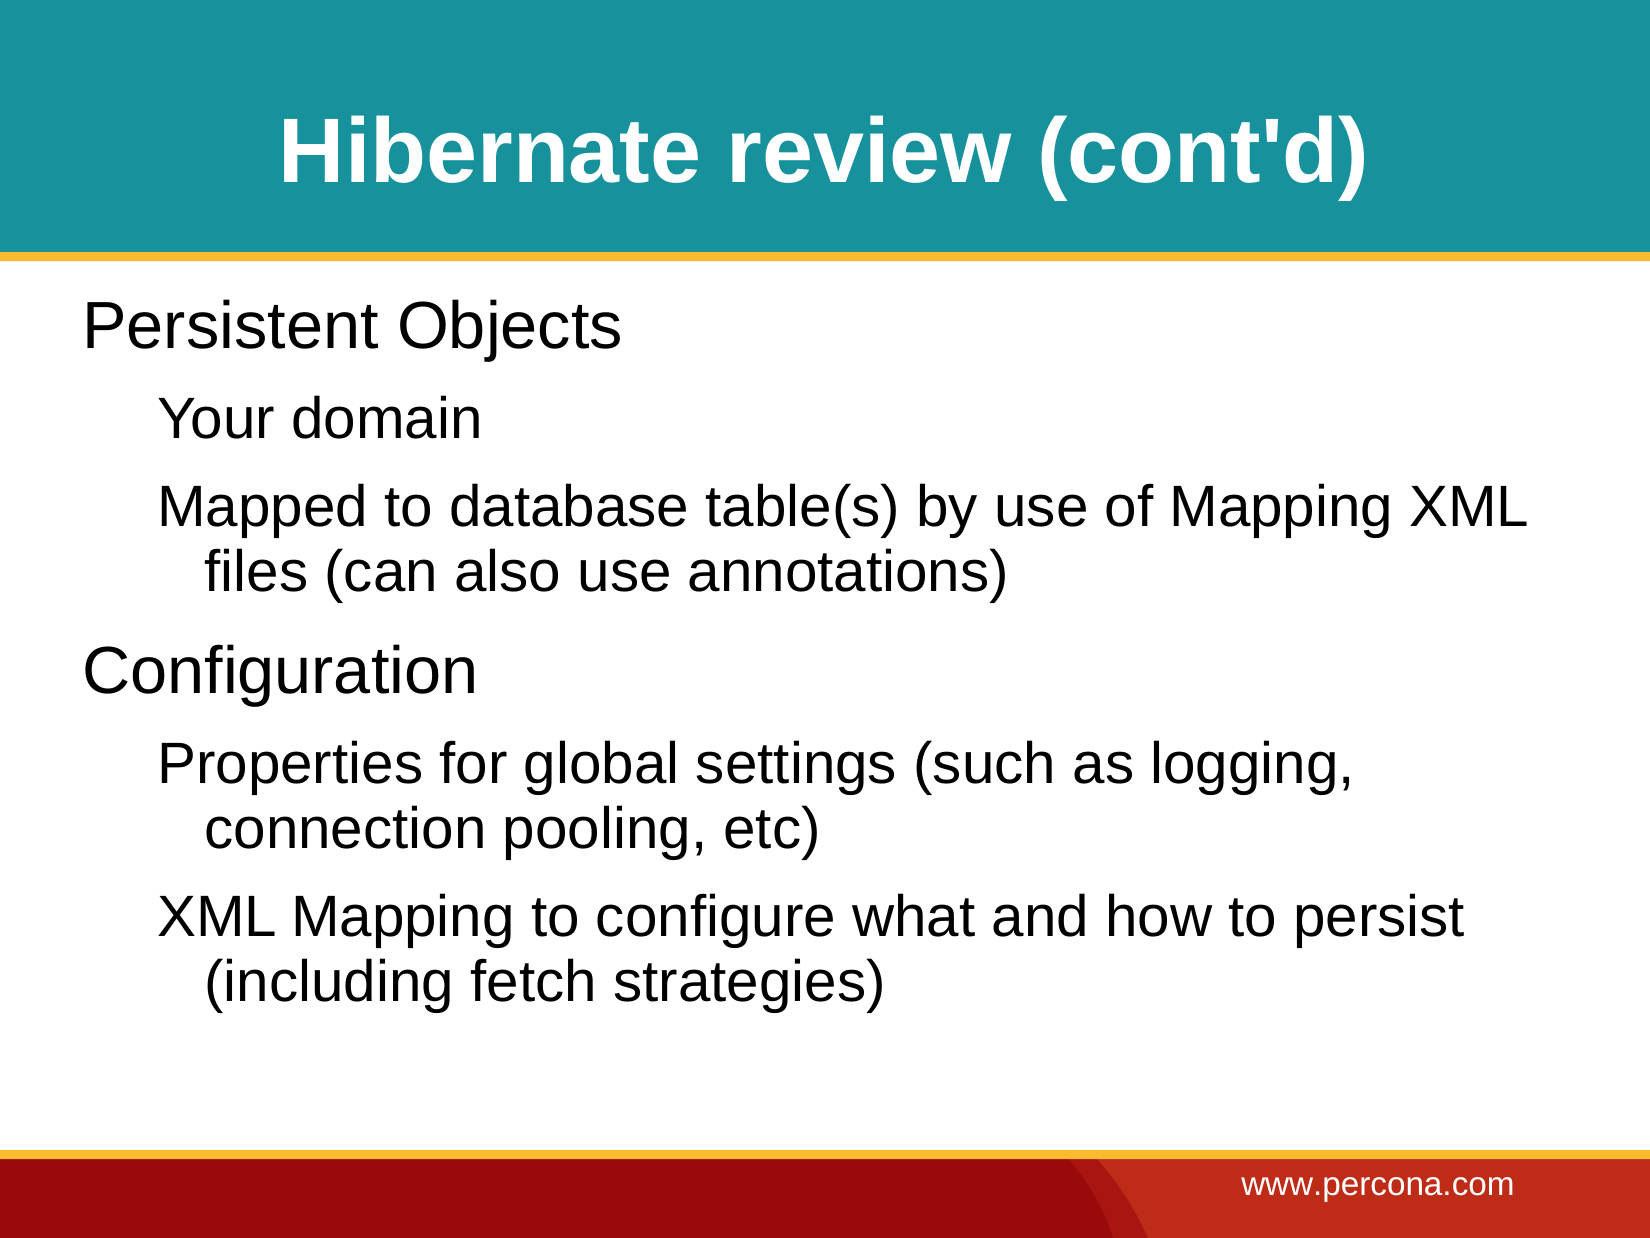

# Hibernate review (cont'd)
Persistent Objects
Your domain
Mapped to database table(s) by use of Mapping XML files (can also use annotations)
Configuration
Properties for global settings (such as logging, connection pooling, etc)
XML Mapping to configure what and how to persist (including fetch strategies)
www.percona.com